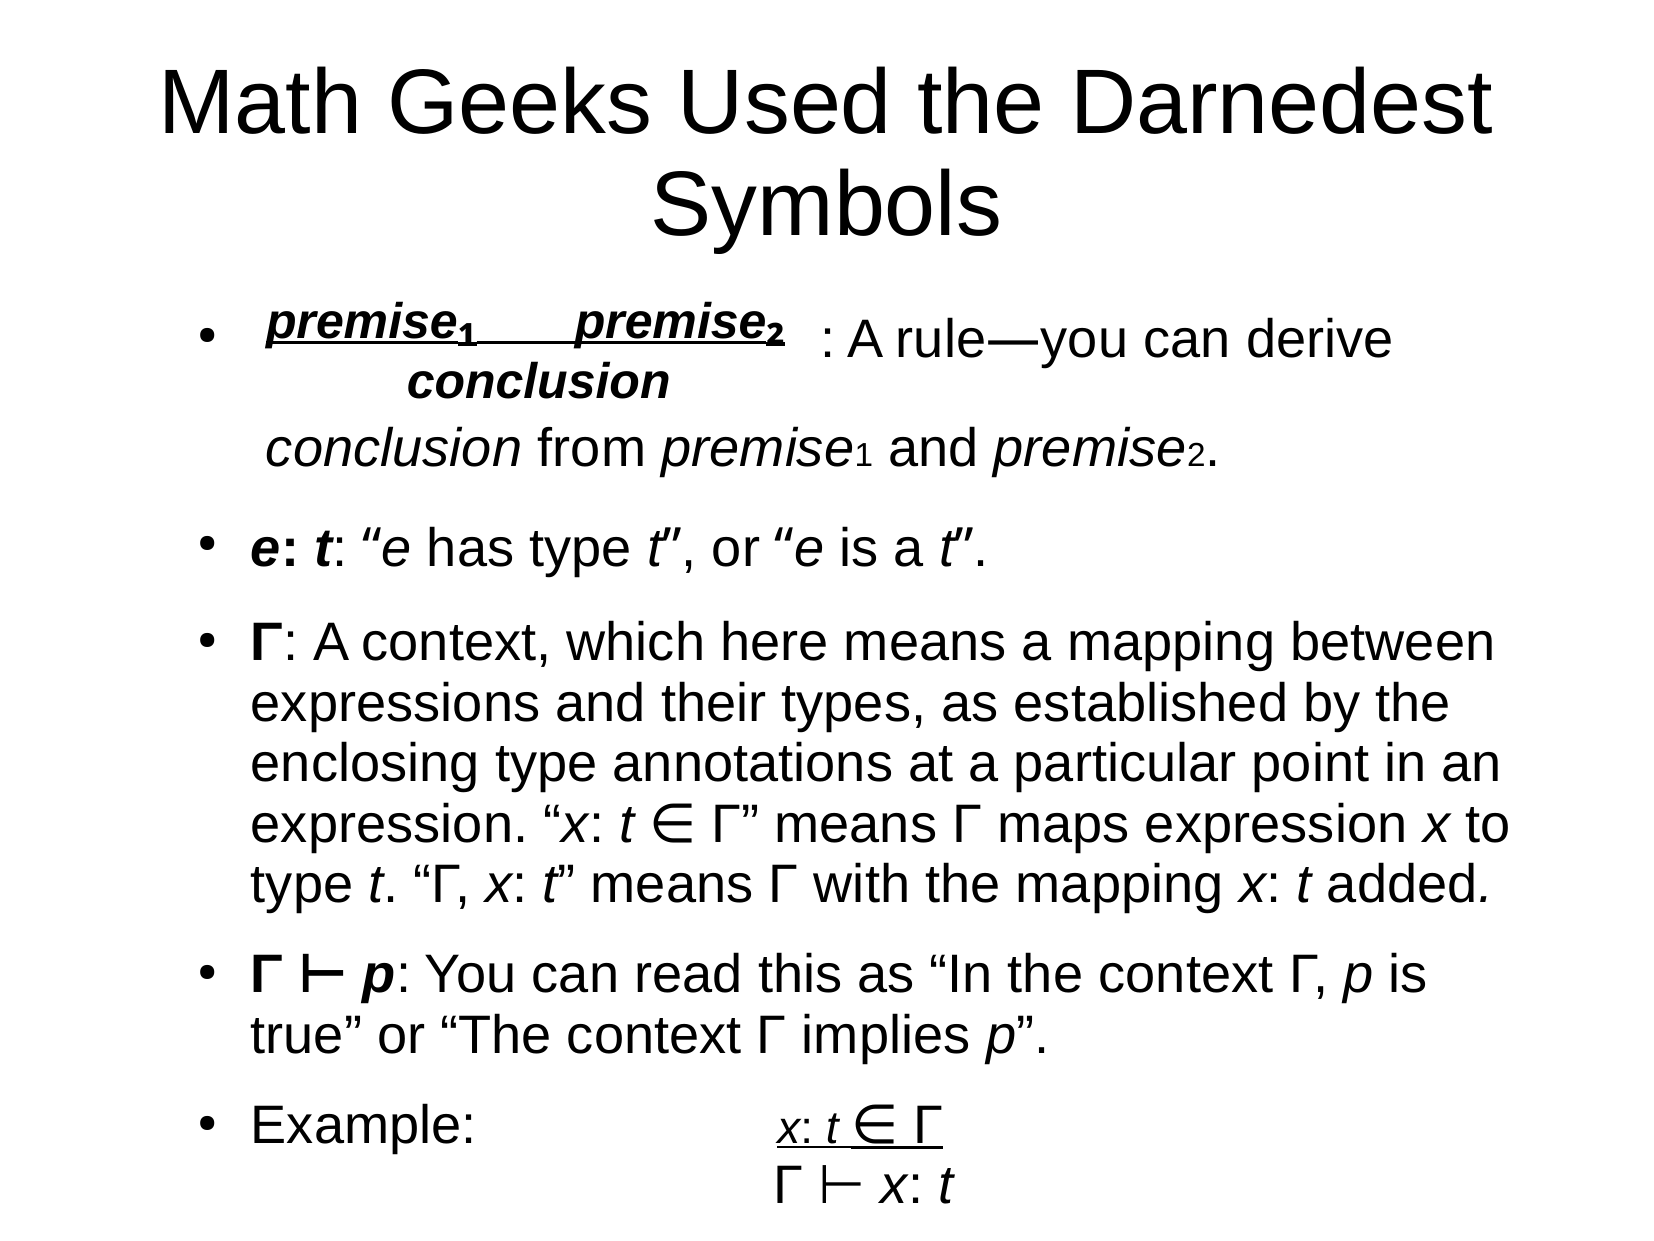

# Math Geeks Used the Darnedest Symbols
 premise₁ premise₂
 conclusion
 : A rule—you can derive
 conclusion from premise1 and premise2.
e: t: “e has type t”, or “e is a t”.
Γ: A context, which here means a mapping between expressions and their types, as established by the enclosing type annotations at a particular point in an expression. “x: t ∈ Γ” means Γ maps expression x to type t. “Γ, x: t” means Γ with the mapping x: t added.
Γ ⊢ p: You can read this as “In the context Γ, p is true” or “The context Γ implies p”.
Example: x: t ∈ Γ
 Γ ⊢ x: t